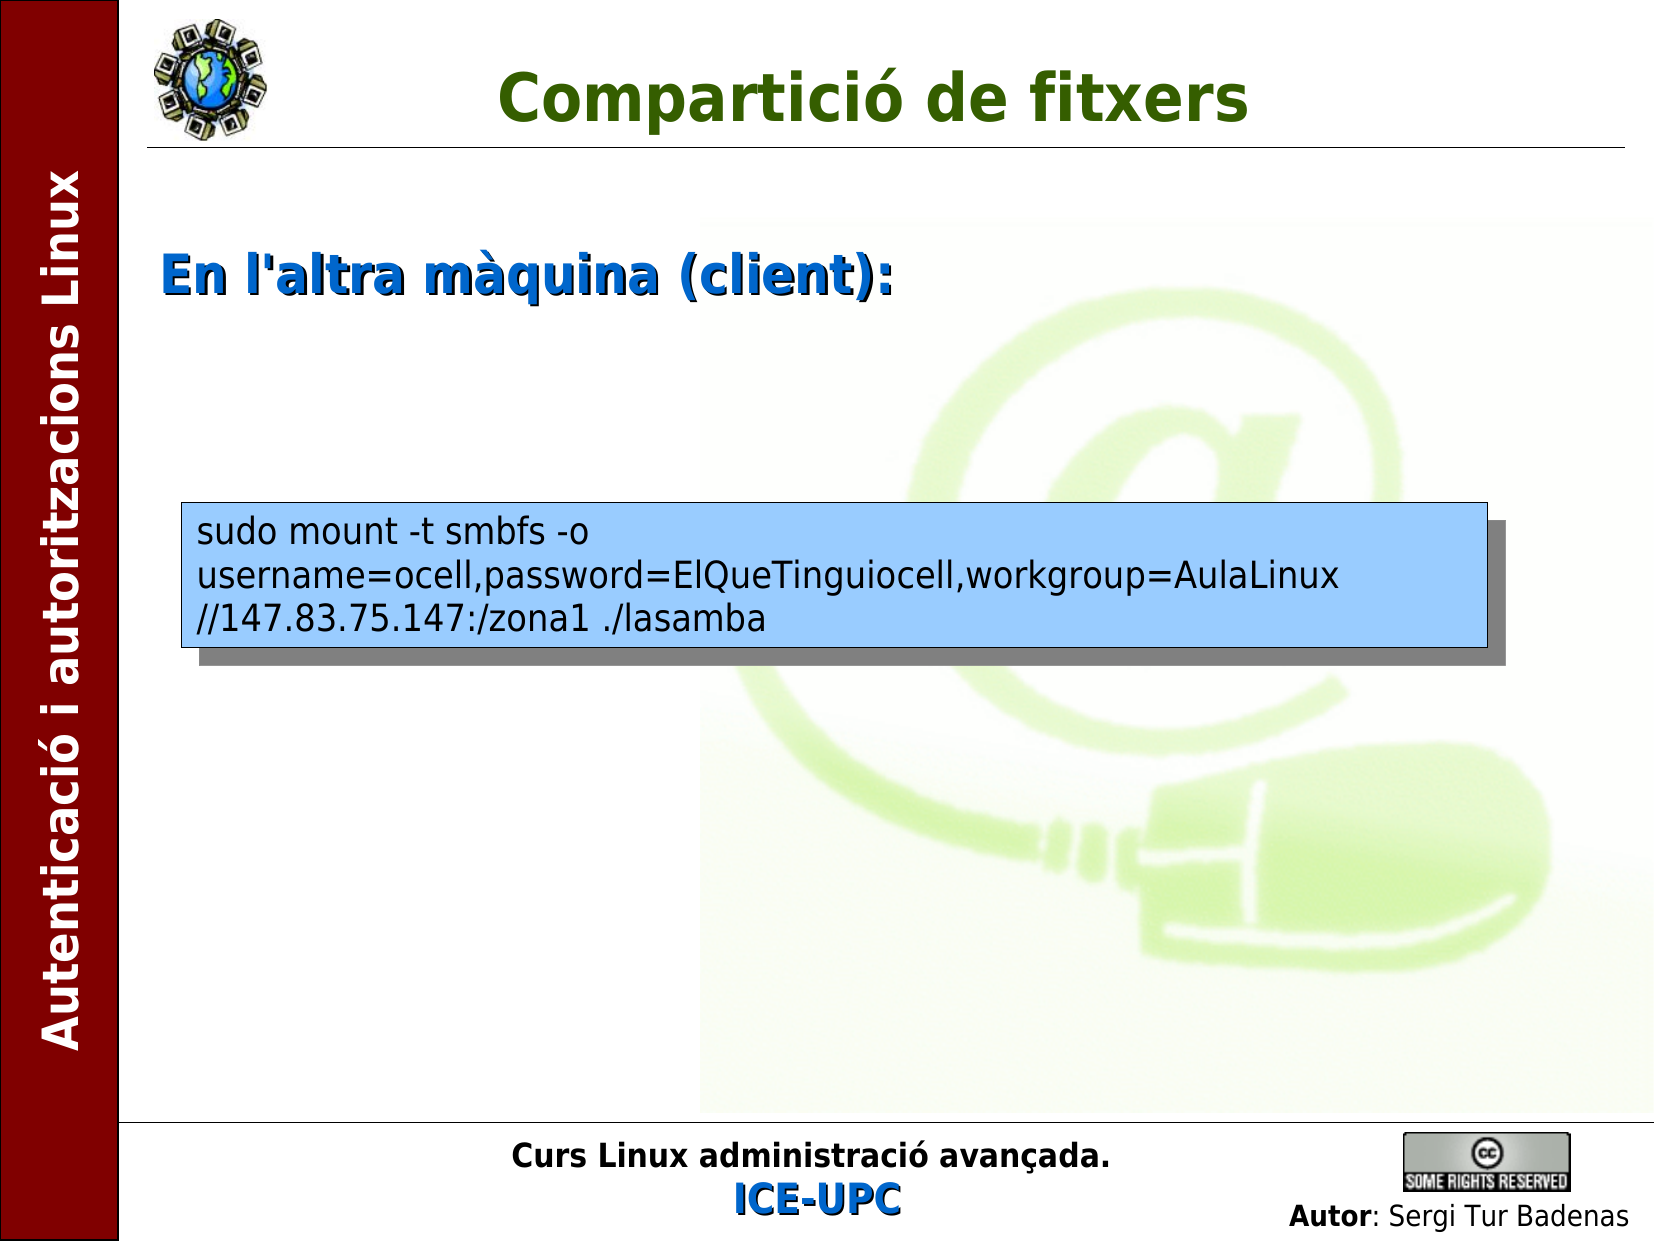

# Compartició de fitxers
En l'altra màquina (client):
sudo mount -t smbfs -o username=ocell,password=ElQueTinguiocell,workgroup=AulaLinux //147.83.75.147:/zona1 ./lasamba